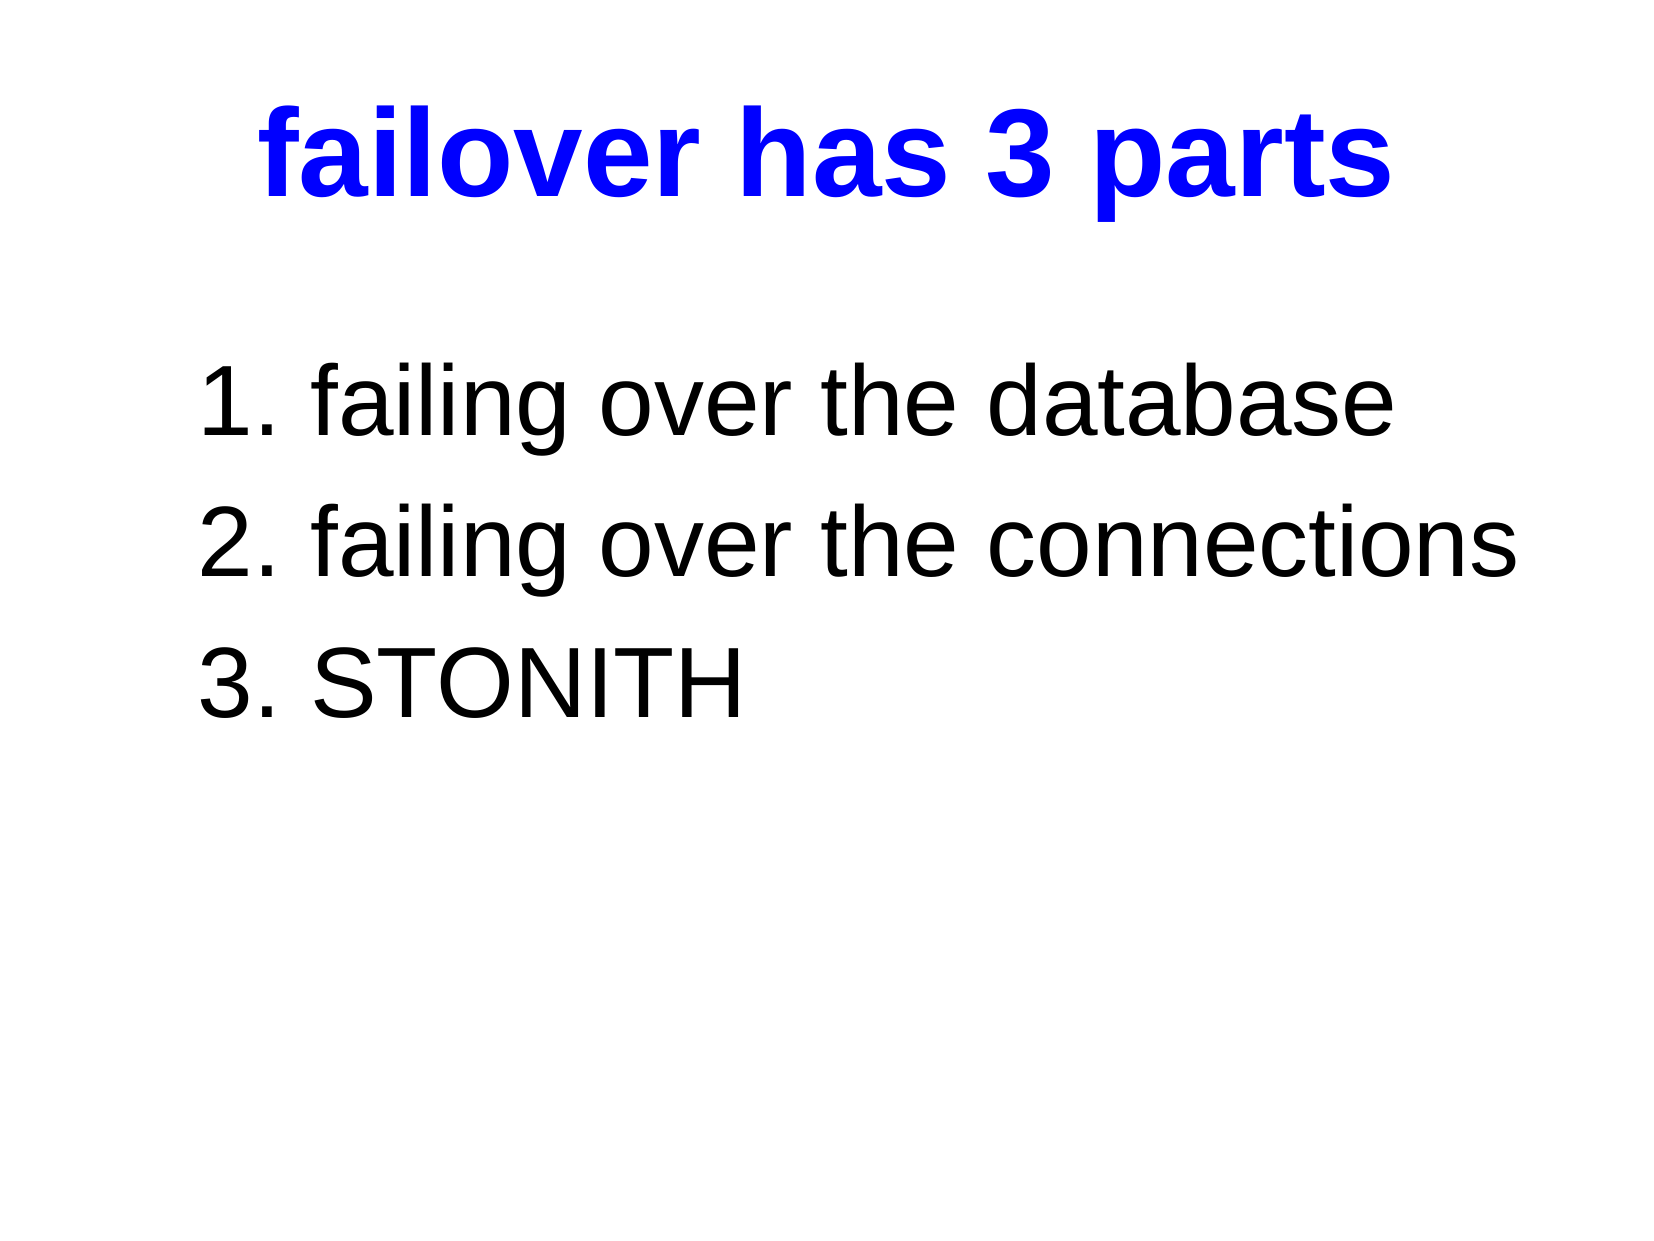

# failover has 3 parts
failing over the database
failing over the connections
STONITH